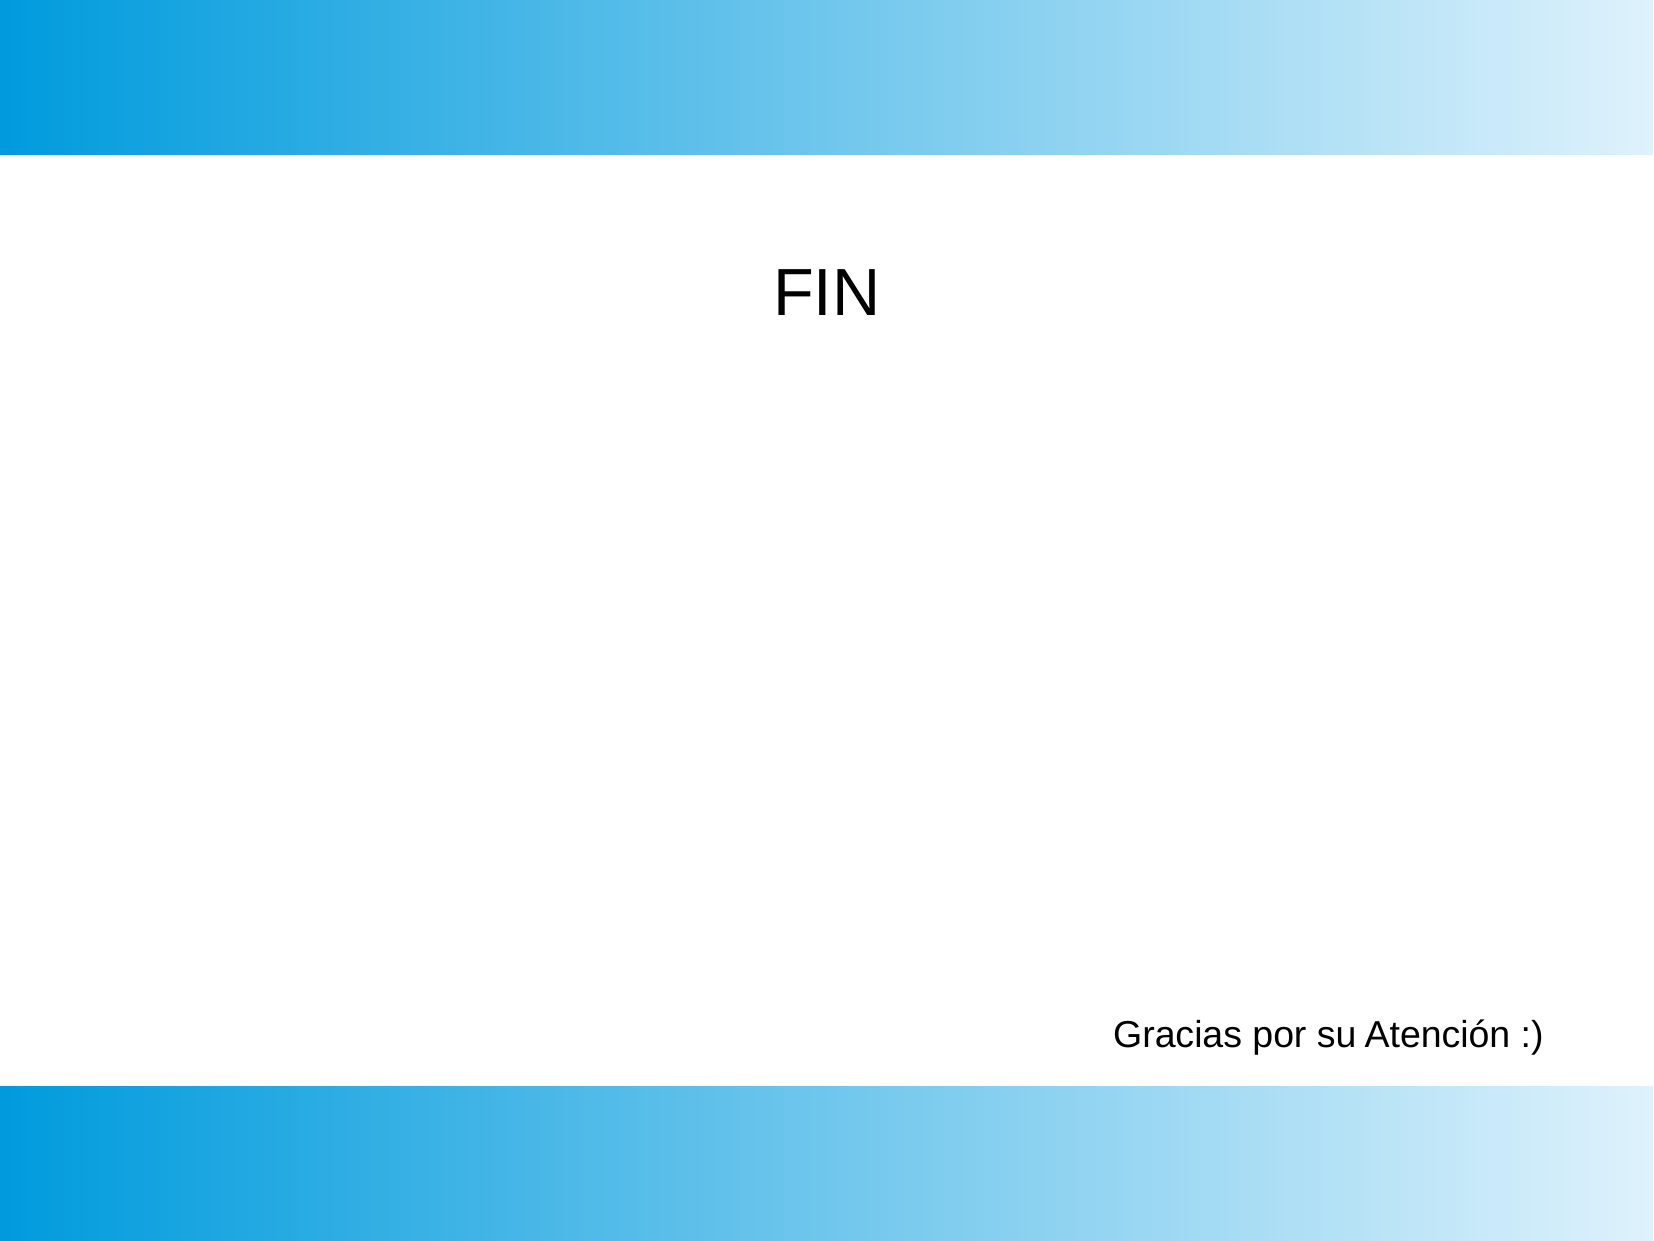

# FIN
Gracias por su Atención :)